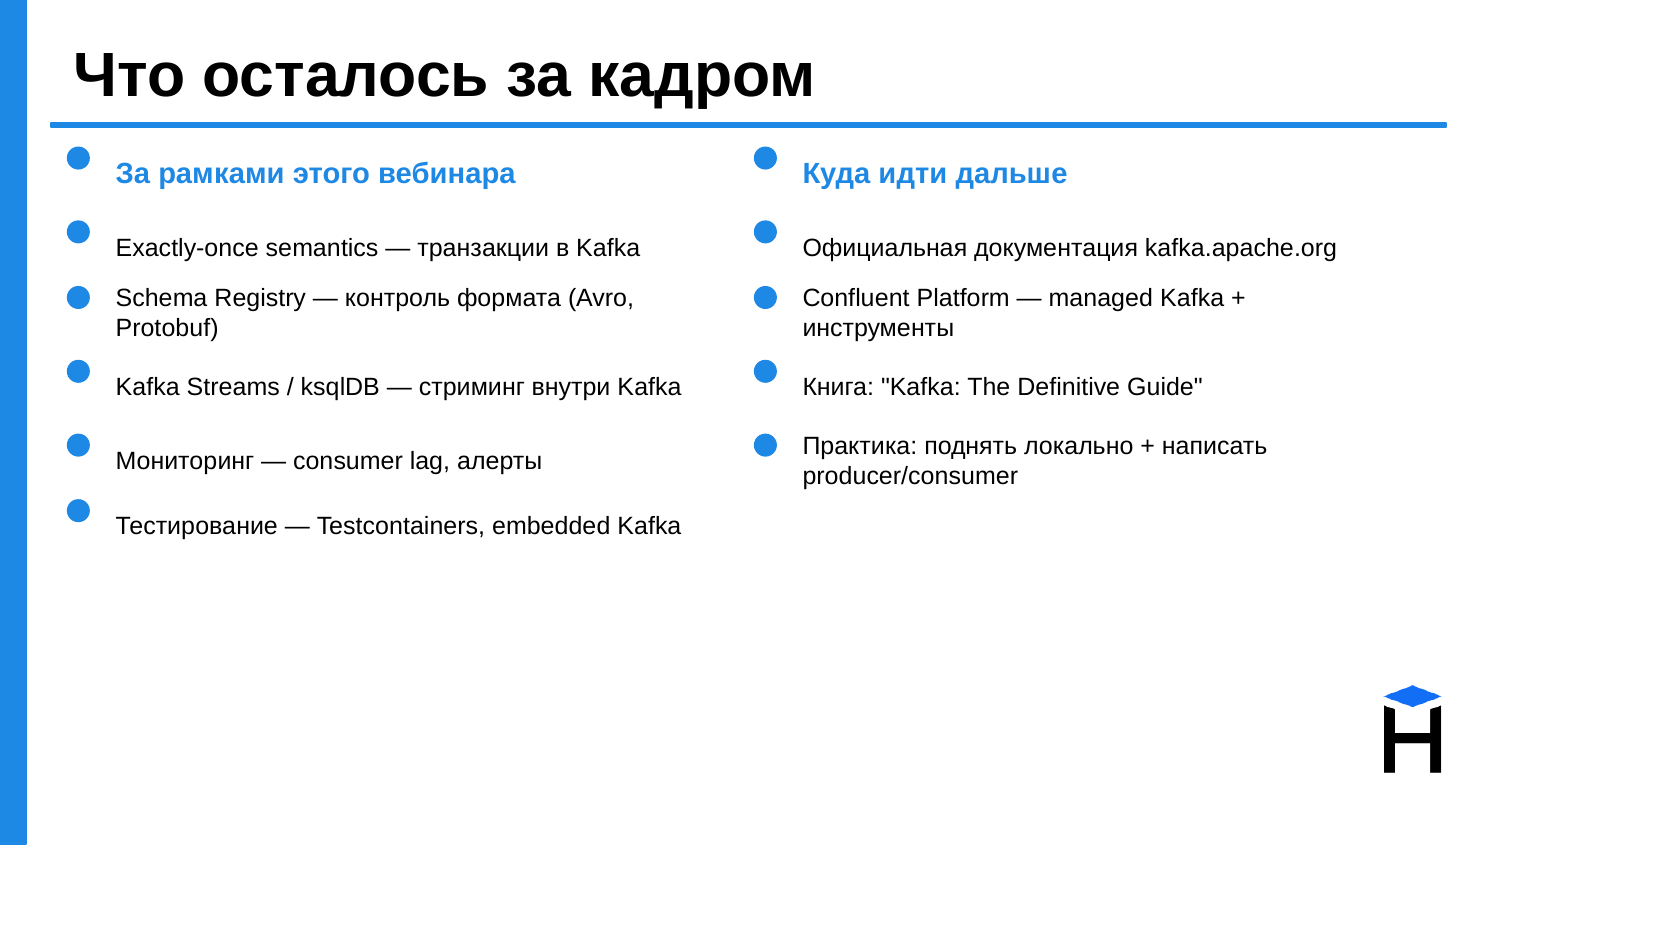

Что осталось за кадром
За рамками этого вебинара
Куда идти дальше
Exactly-once semantics — транзакции в Kafka
Официальная документация kafka.apache.org
Schema Registry — контроль формата (Avro, Protobuf)
Confluent Platform — managed Kafka + инструменты
Kafka Streams / ksqlDB — стриминг внутри Kafka
Книга: "Kafka: The Definitive Guide"
Мониторинг — consumer lag, алерты
Практика: поднять локально + написать producer/consumer
Тестирование — Testcontainers, embedded Kafka